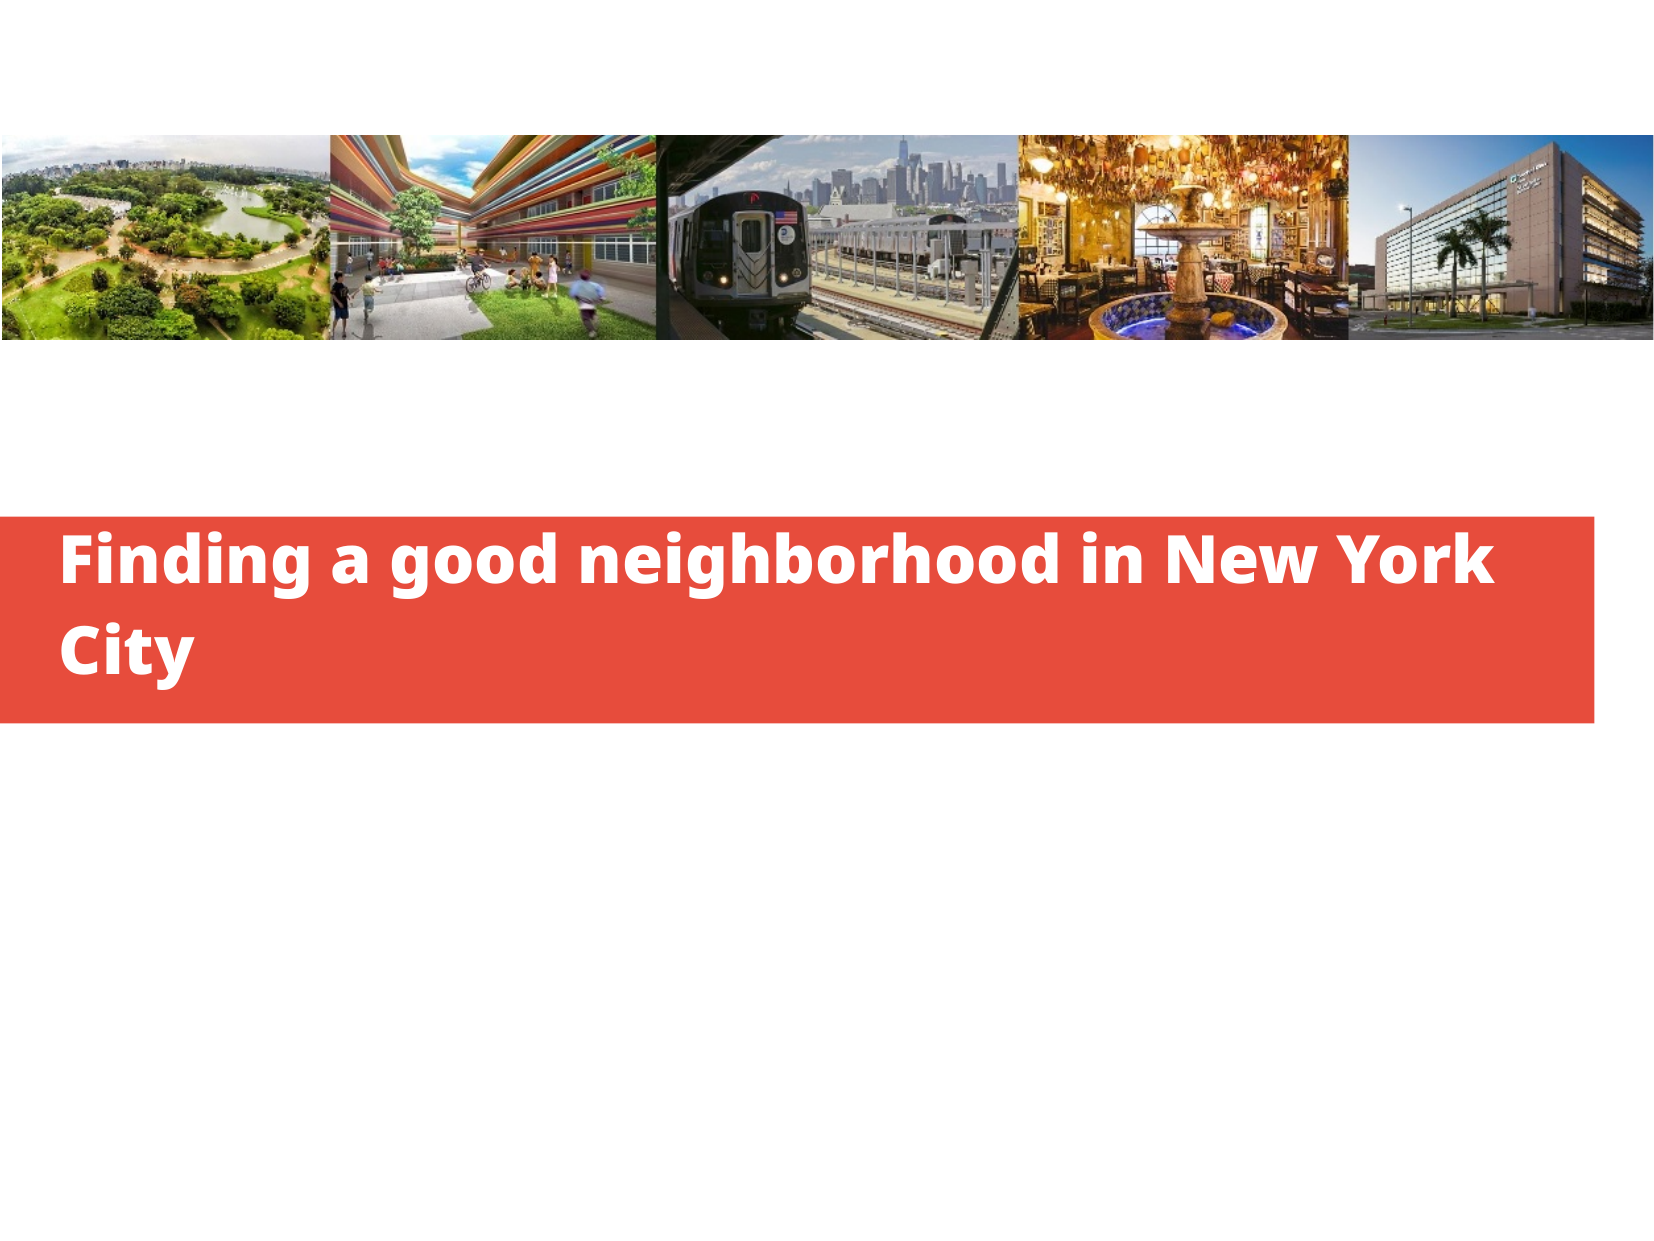

# Finding a good neighborhood in New York City